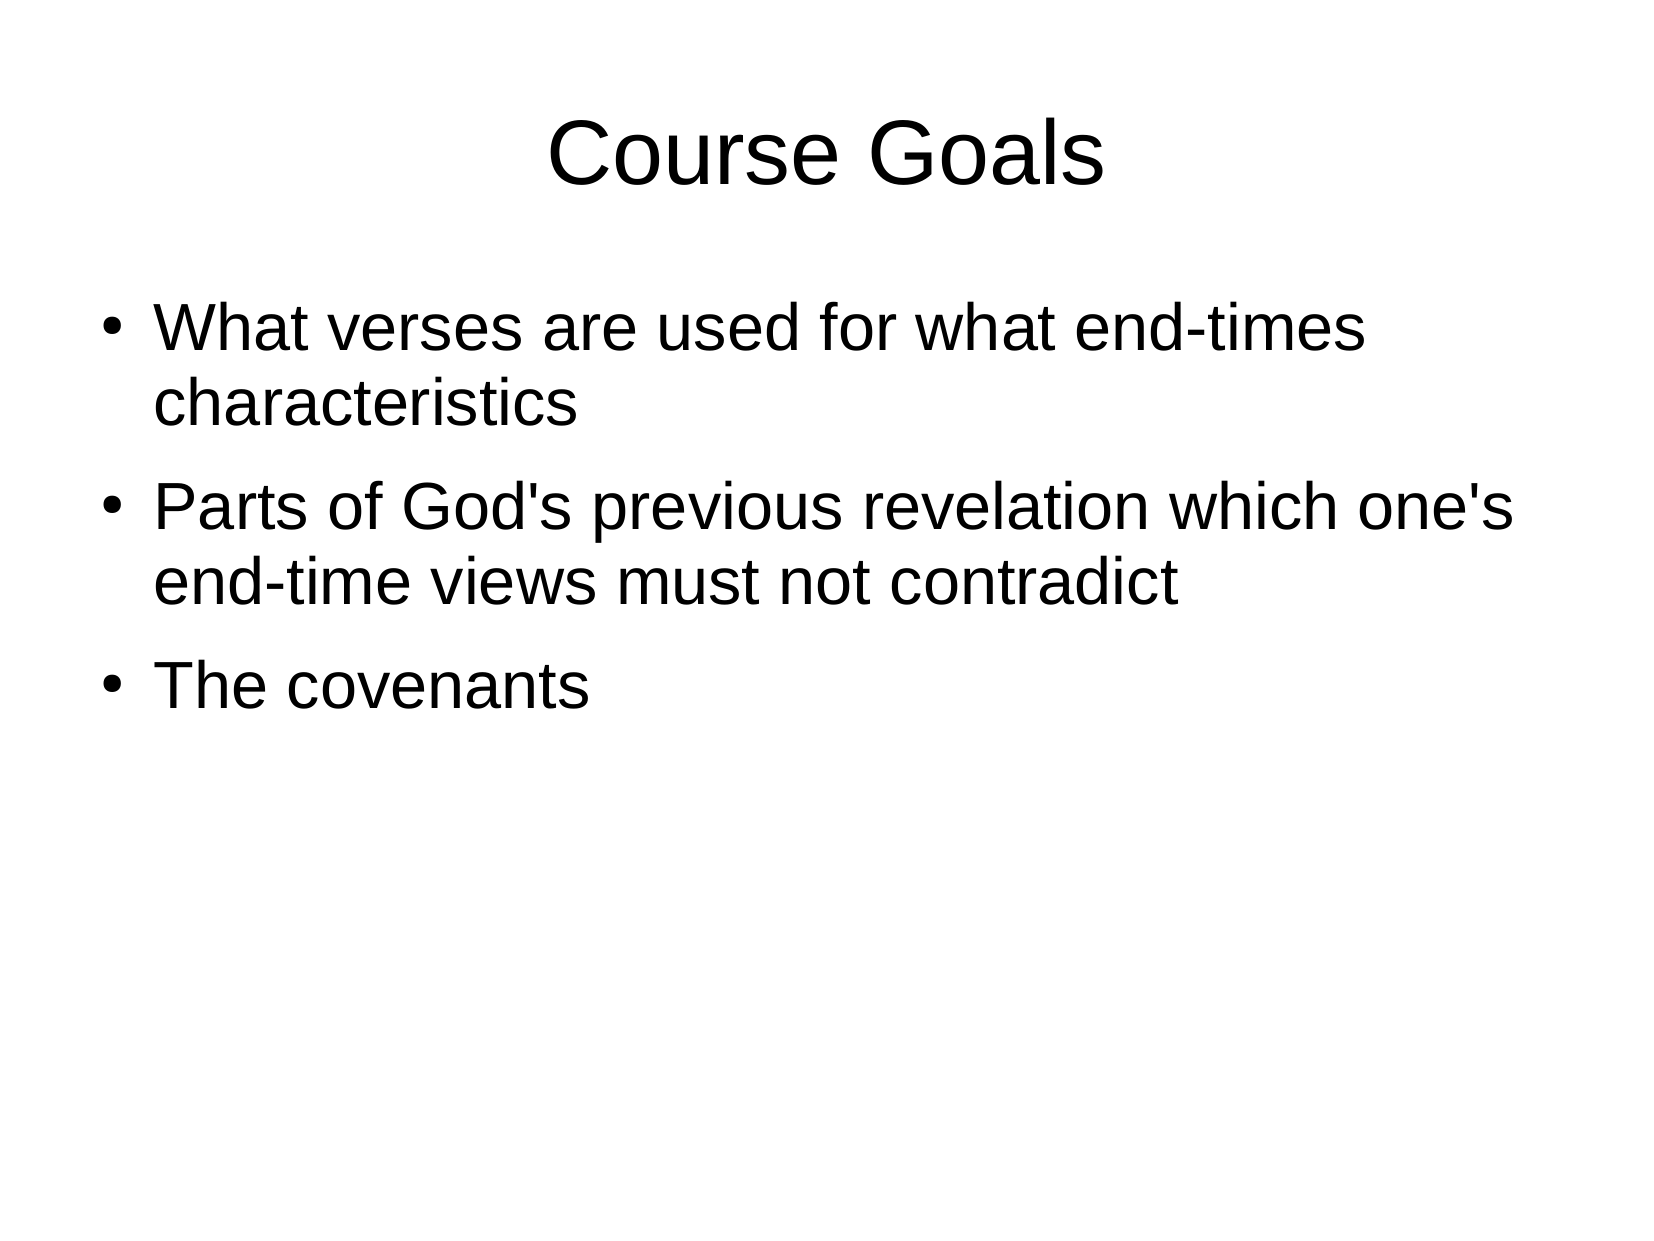

# Course Goals
What verses are used for what end-times characteristics
Parts of God's previous revelation which one's end-time views must not contradict
The covenants